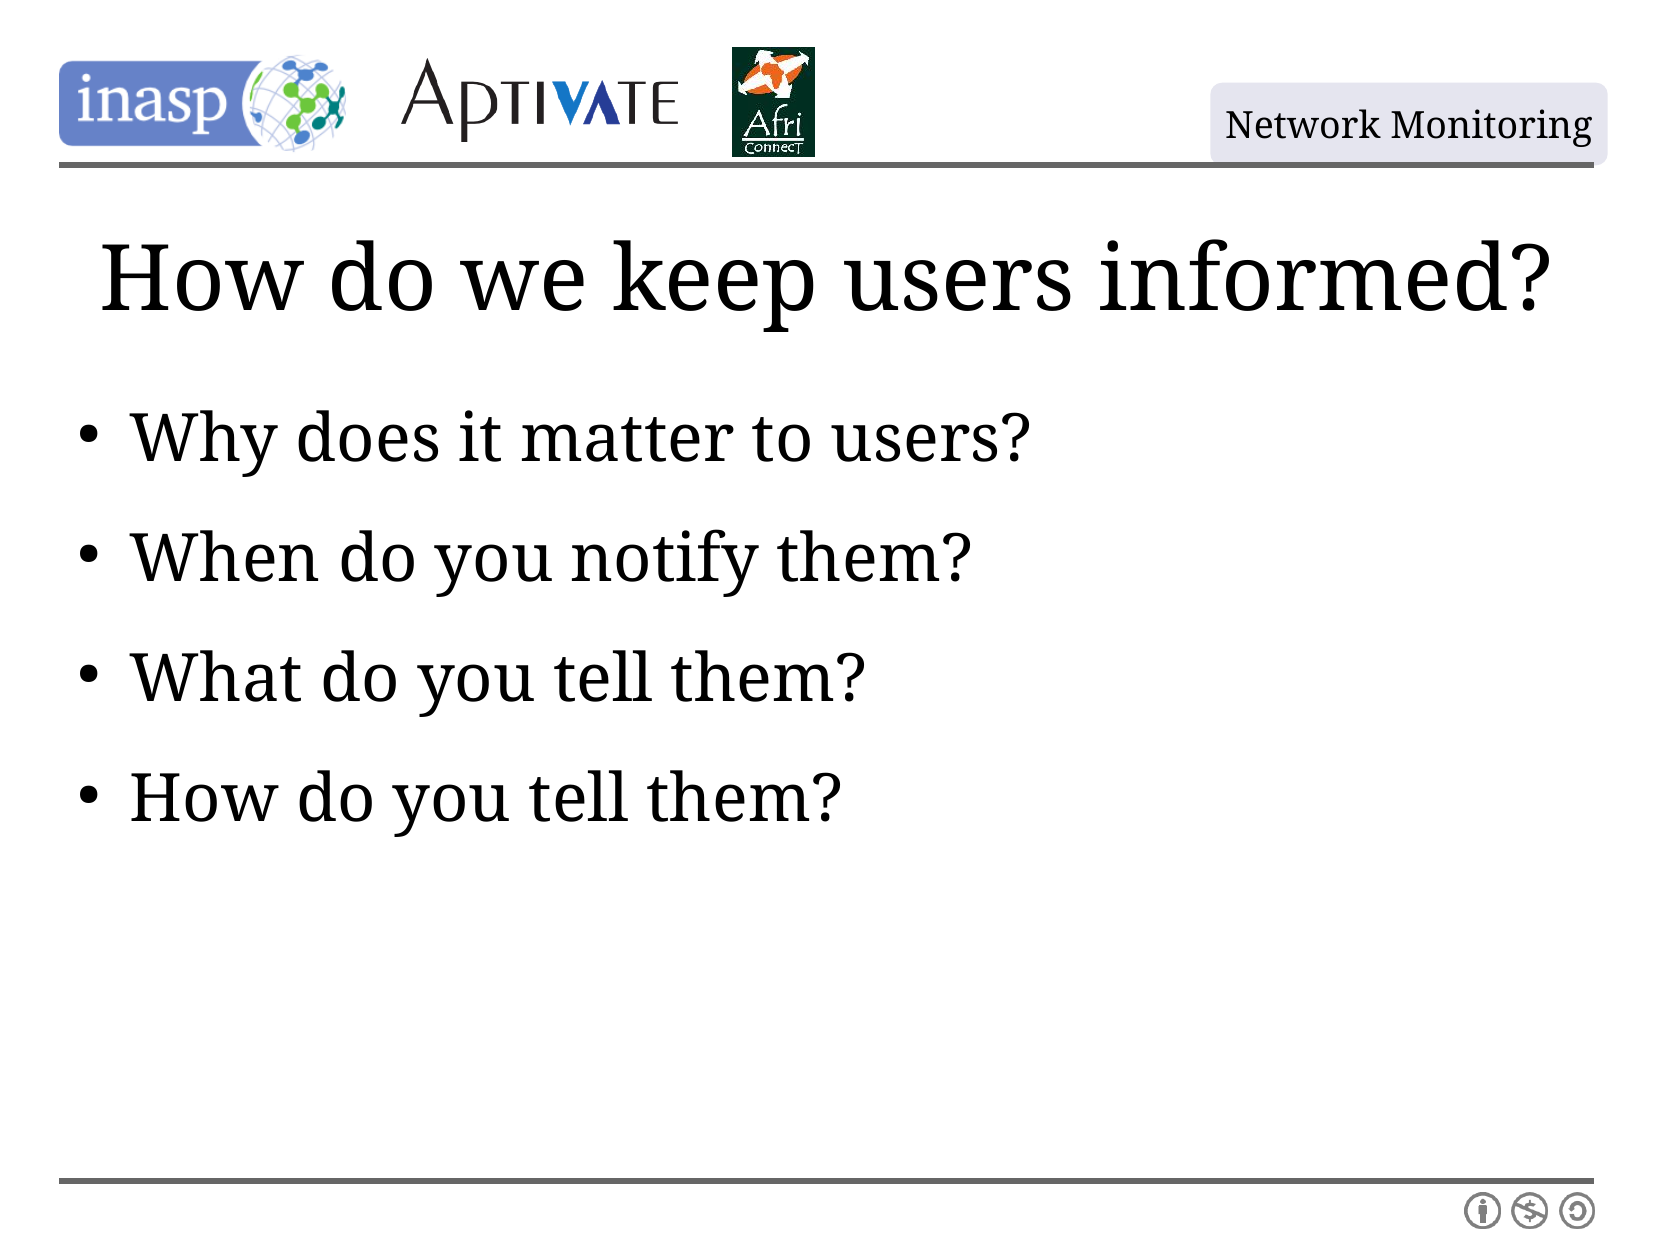

# How do we keep users informed?
Why does it matter to users?
When do you notify them?
What do you tell them?
How do you tell them?